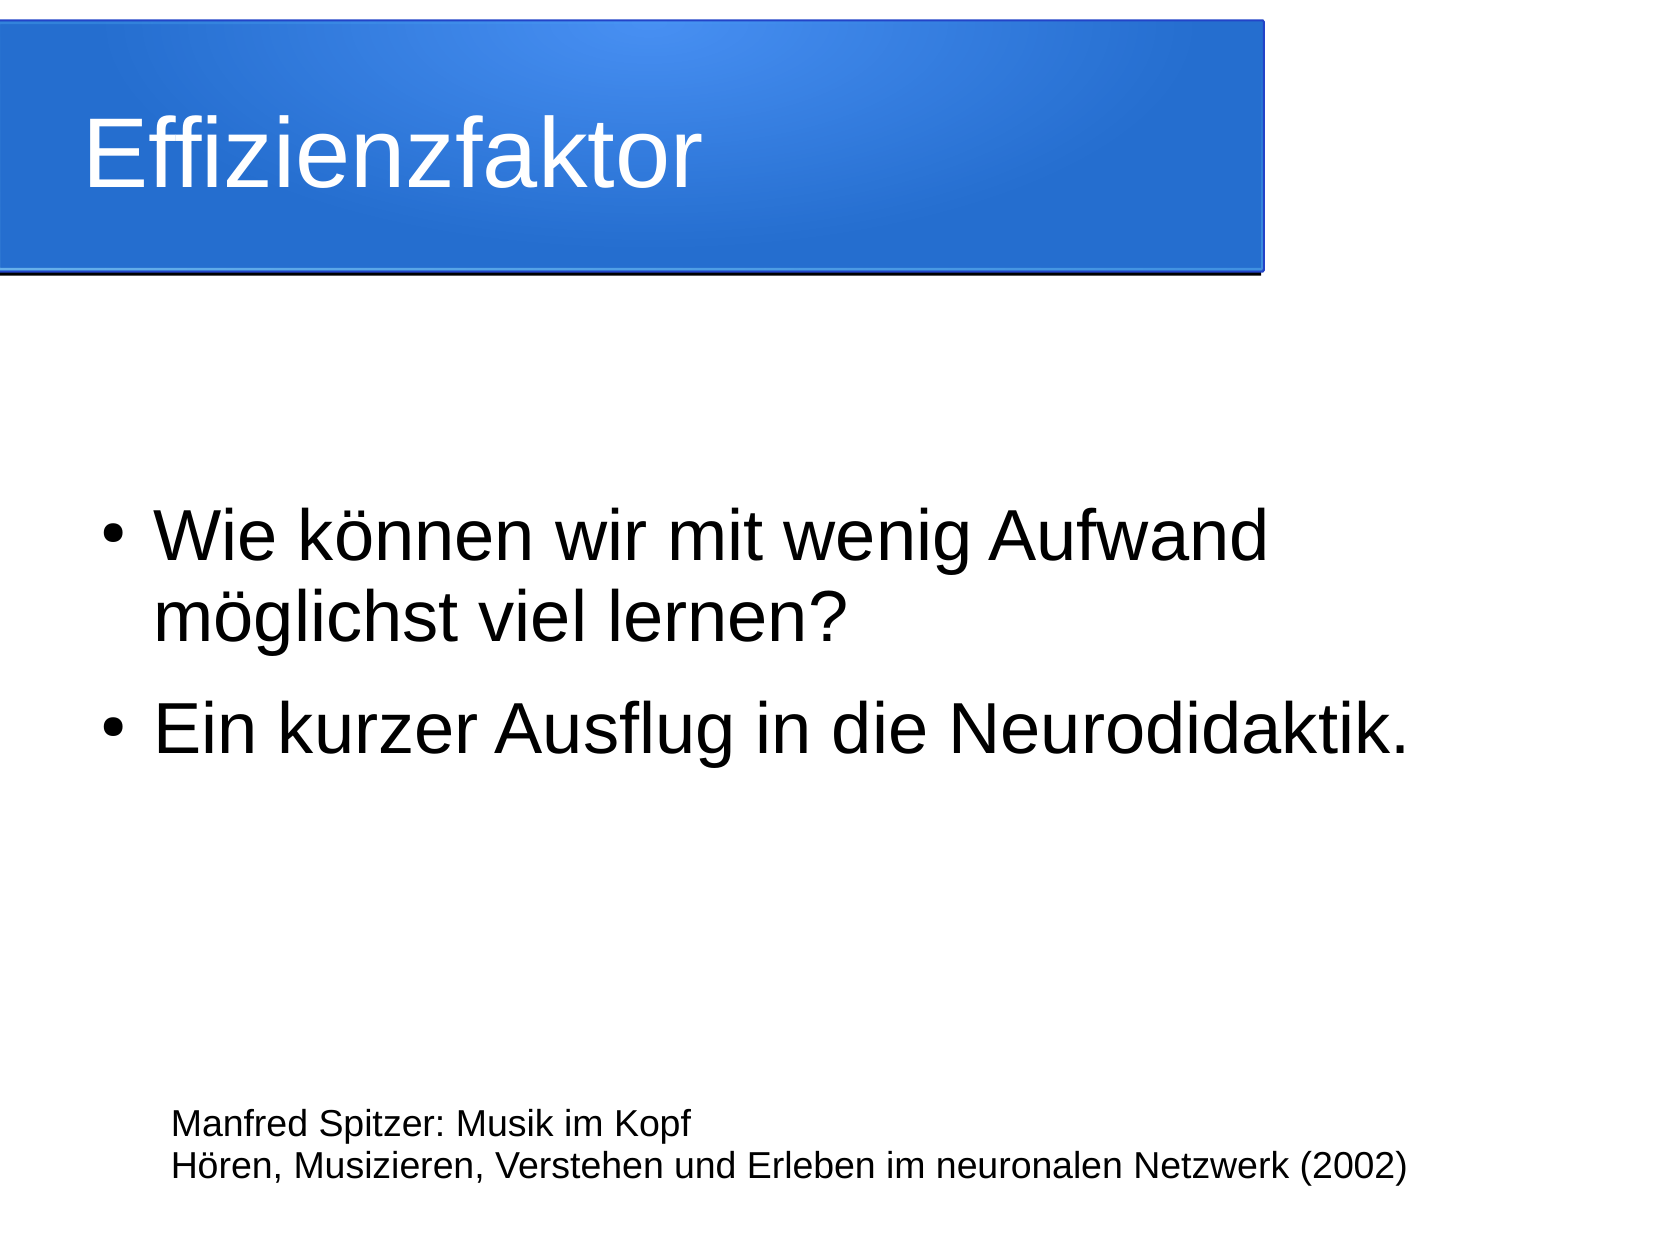

# Effizienzfaktor
Wie können wir mit wenig Aufwand möglichst viel lernen?
Ein kurzer Ausflug in die Neurodidaktik.
Manfred Spitzer: Musik im Kopf
Hören, Musizieren, Verstehen und Erleben im neuronalen Netzwerk (2002)